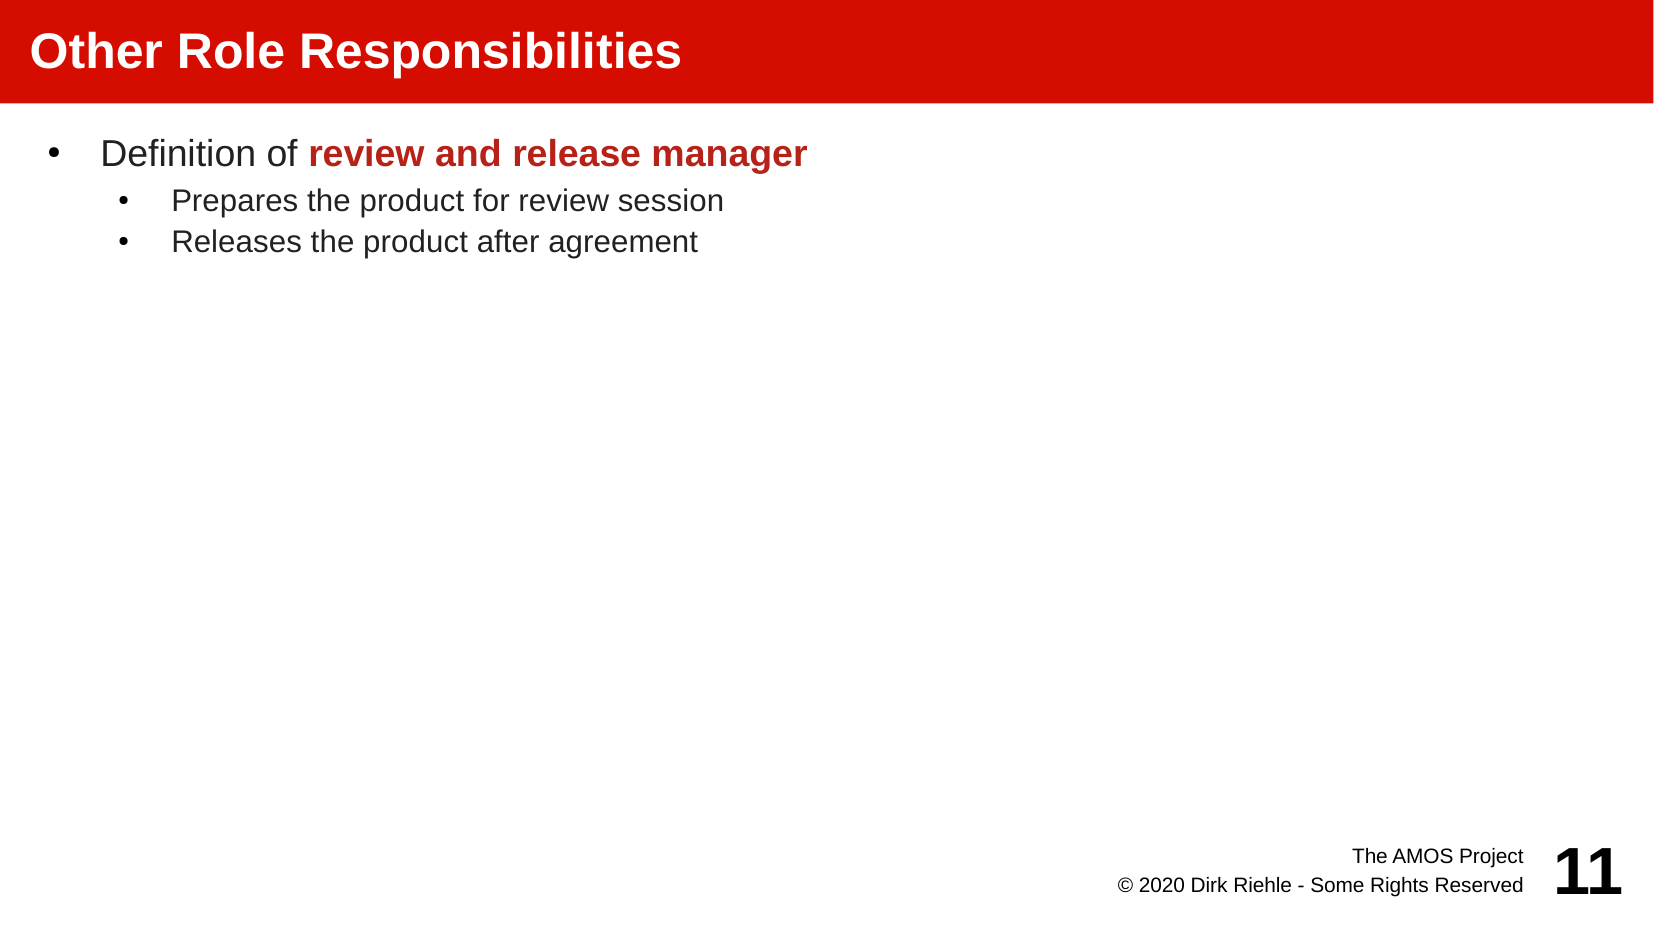

# Other Role Responsibilities
Definition of review and release manager
Prepares the product for review session
Releases the product after agreement
The AMOS Project
11
© 2020 Dirk Riehle - Some Rights Reserved